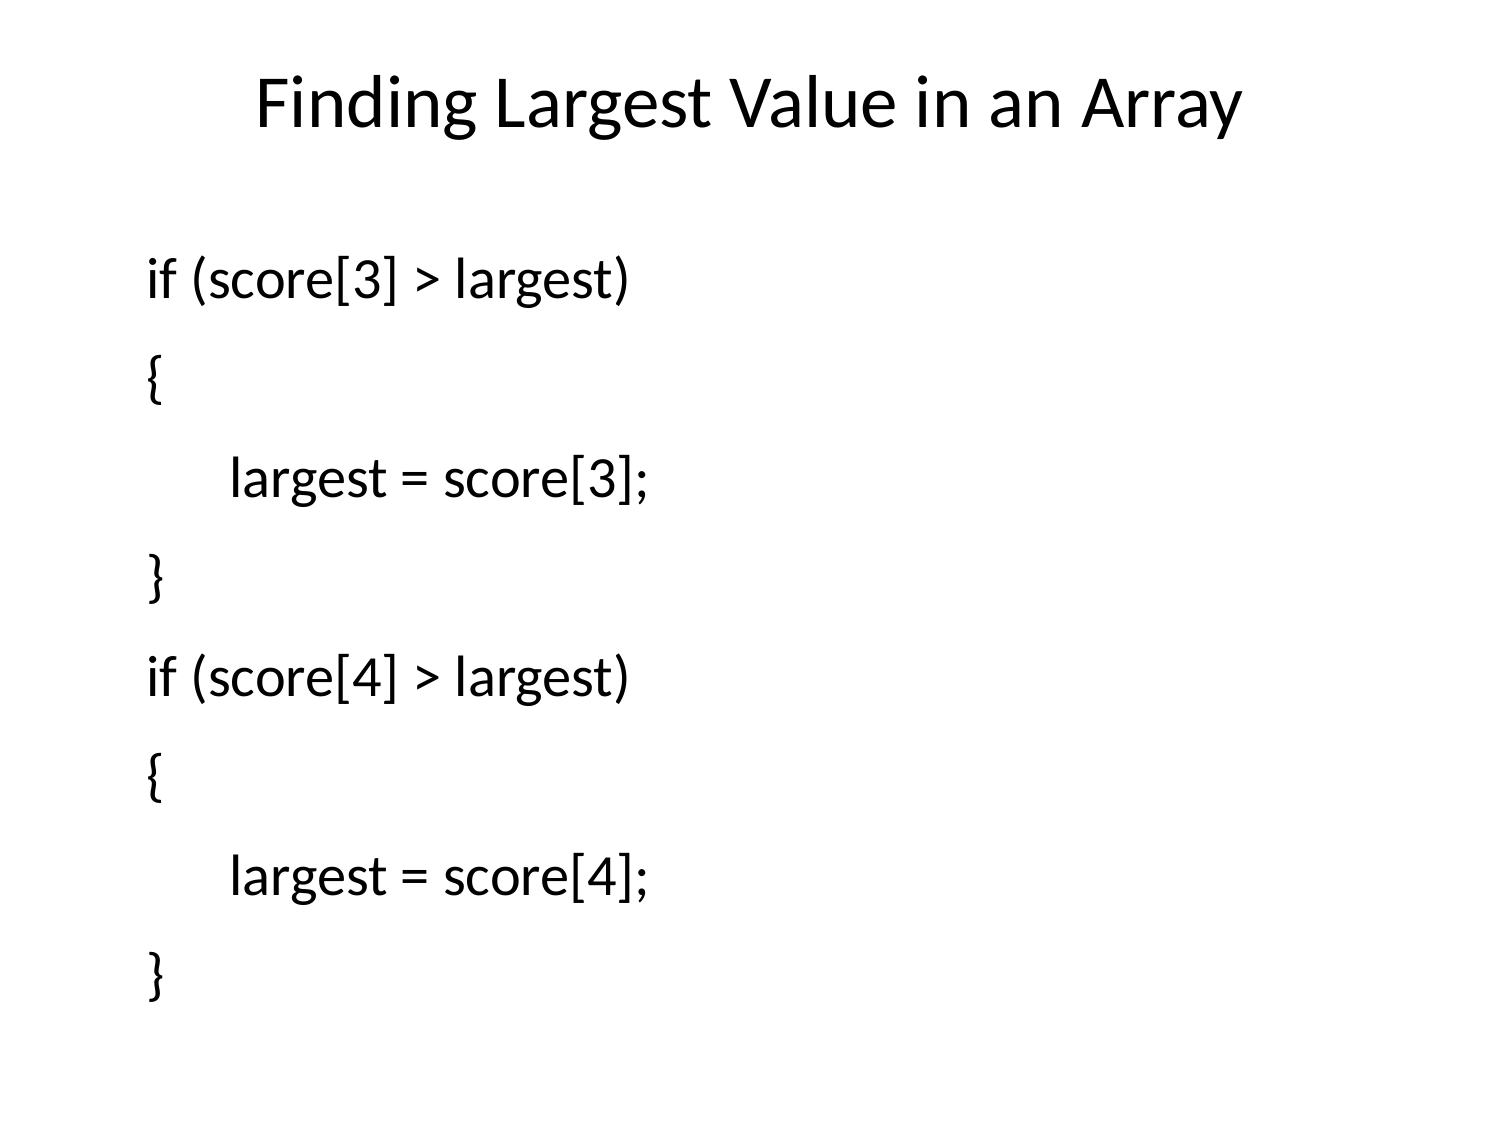

# Finding Largest Value in an Array
	if (score[3] > largest)
	{
		 largest = score[3];
	}
	if (score[4] > largest)
	{
		 largest = score[4];
	}
	cout << "The largest value in the array: "
			<< largest << endl;